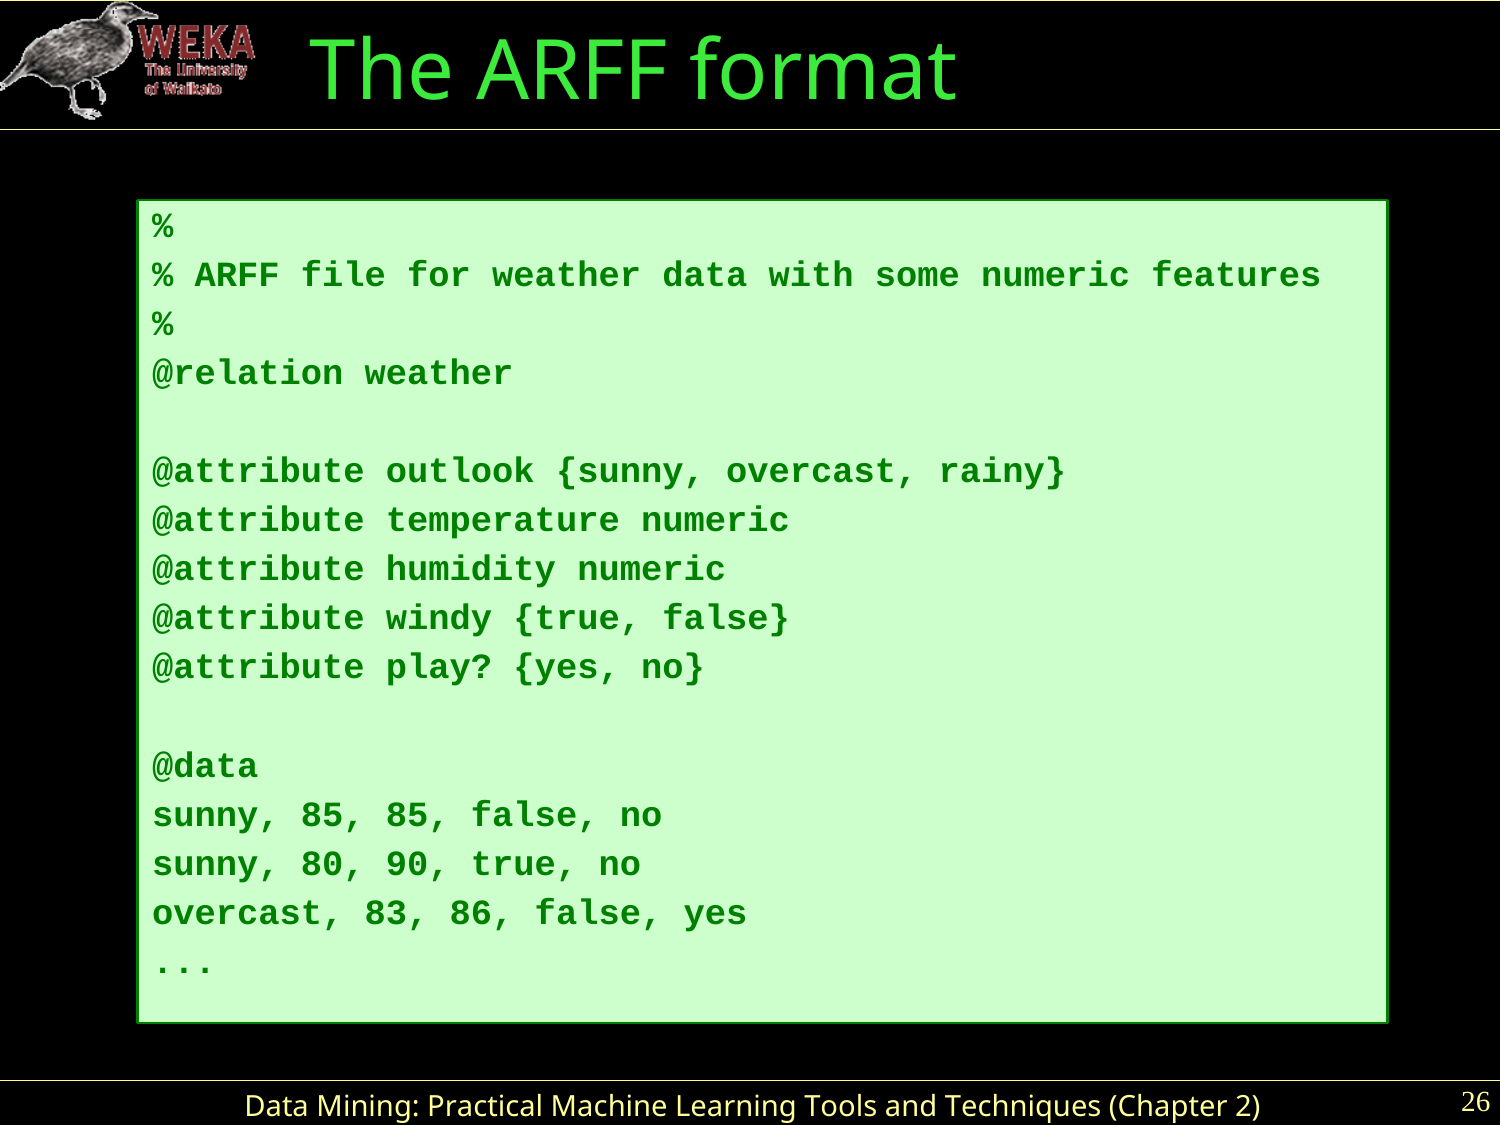

# The ARFF format
%
% ARFF file for weather data with some numeric features
%
@relation weather
@attribute outlook {sunny, overcast, rainy}
@attribute temperature numeric
@attribute humidity numeric
@attribute windy {true, false}
@attribute play? {yes, no}
@data
sunny, 85, 85, false, no
sunny, 80, 90, true, no
overcast, 83, 86, false, yes
...
Data Mining: Practical Machine Learning Tools and Techniques (Chapter 2)
26